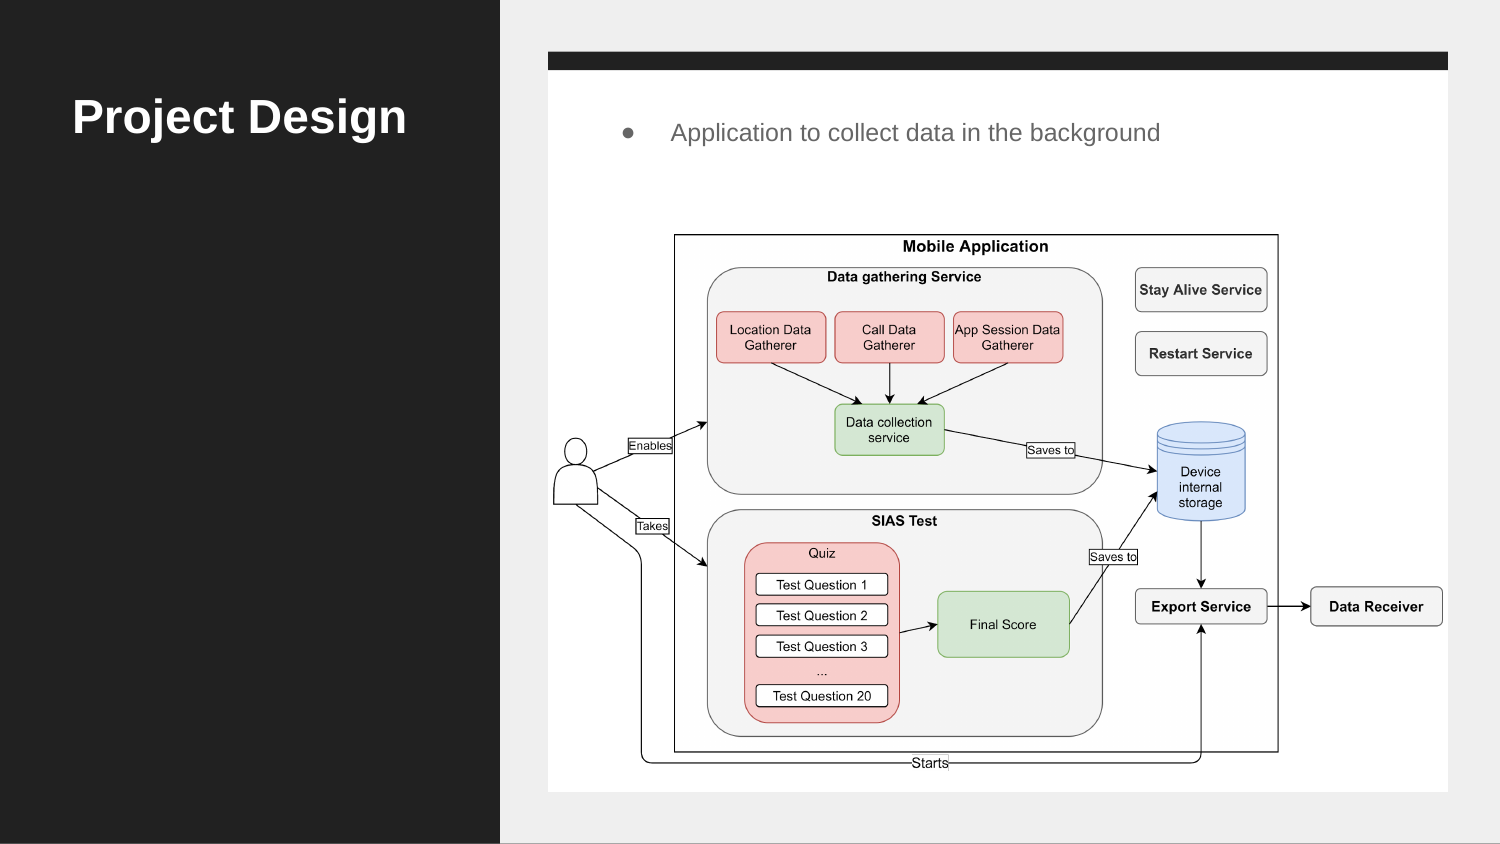

# Project Design
Application to collect data in the background